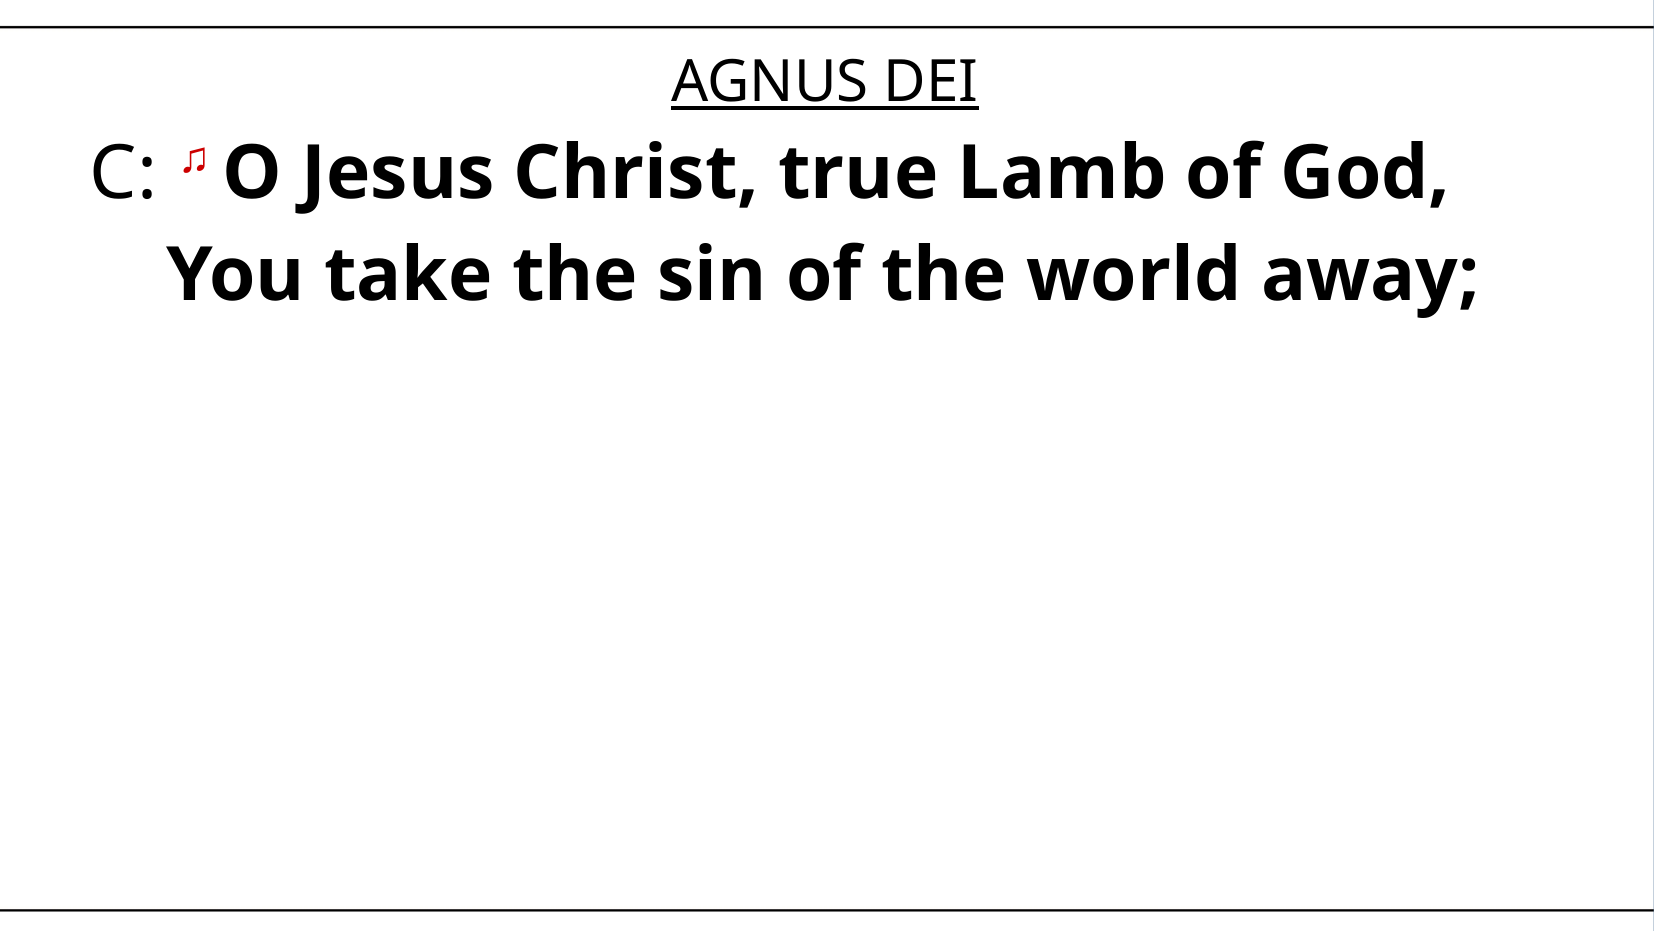

AGNUS DEI
C: ♫ O Jesus Christ, true Lamb of God,
 You take the sin of the world away;